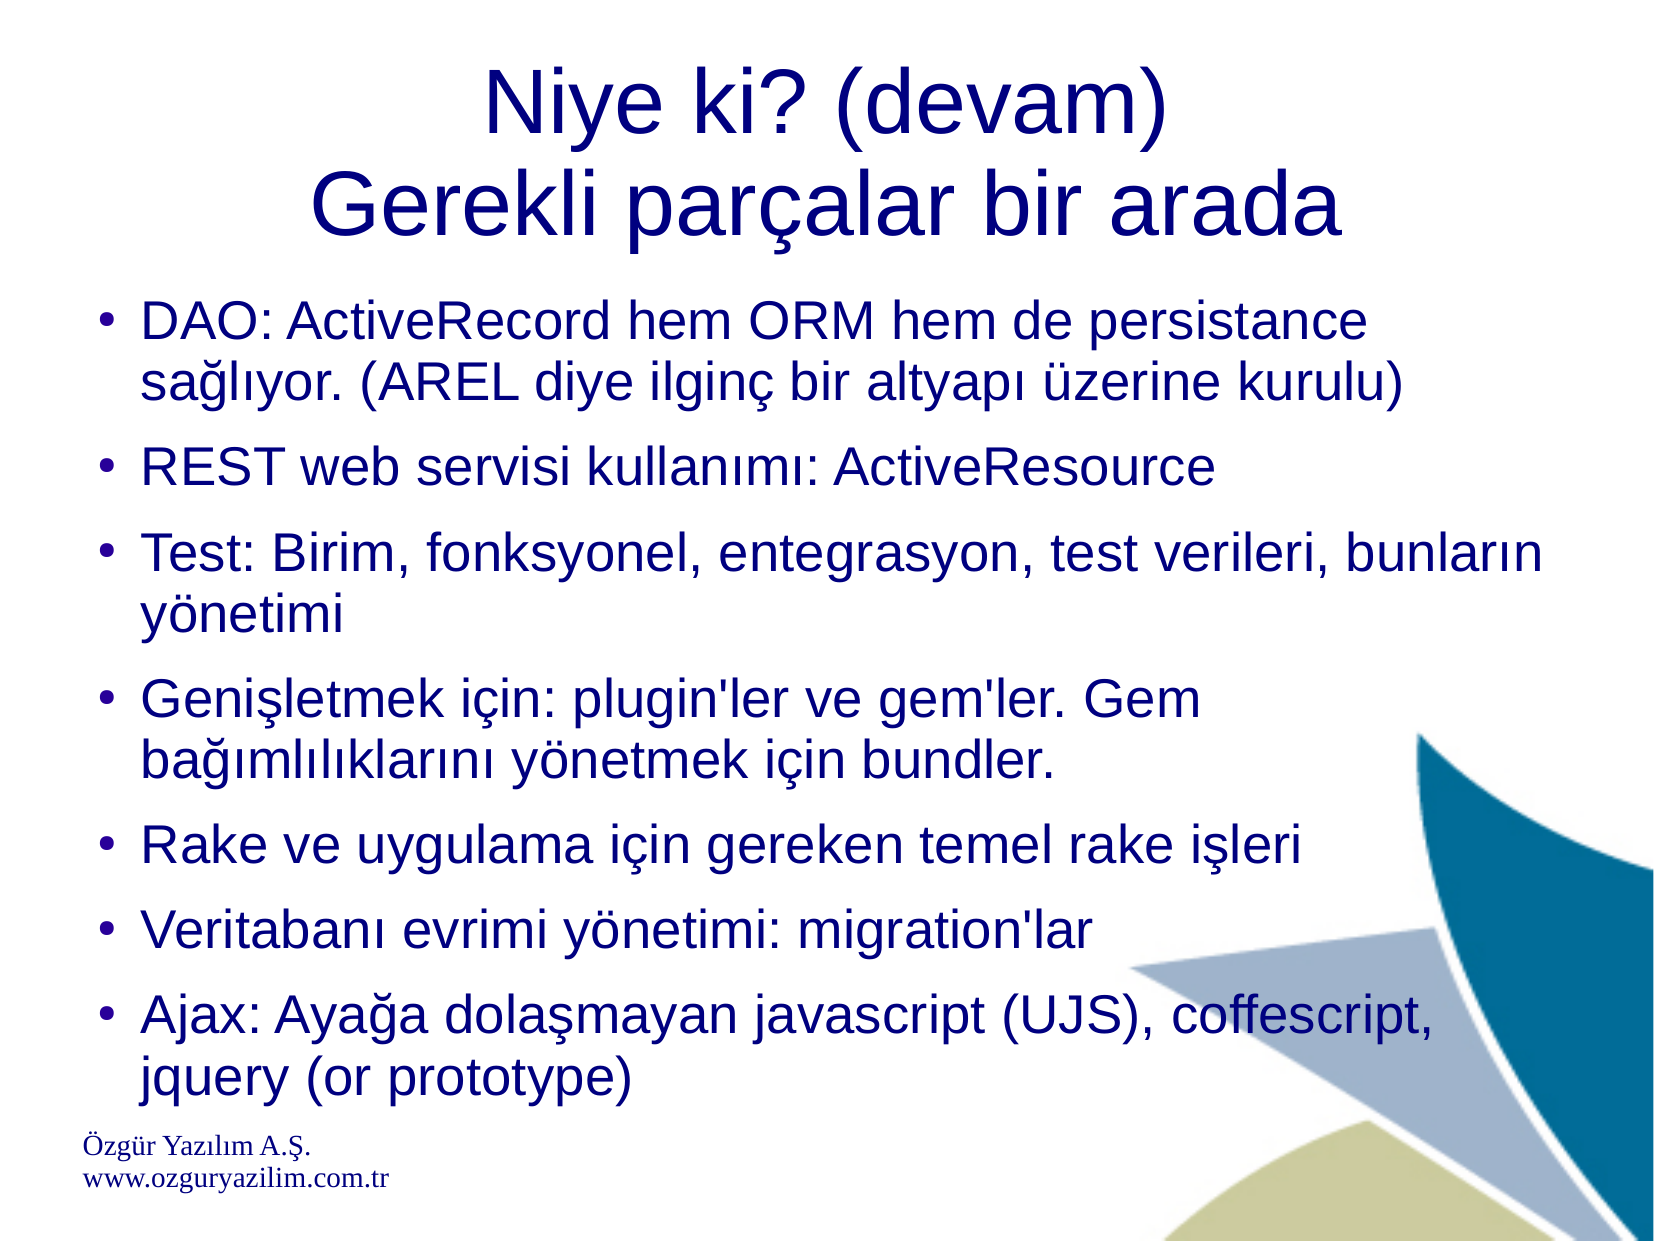

# Niye ki? (devam) Gerekli parçalar bir arada
DAO: ActiveRecord hem ORM hem de persistance sağlıyor. (AREL diye ilginç bir altyapı üzerine kurulu)
REST web servisi kullanımı: ActiveResource
Test: Birim, fonksyonel, entegrasyon, test verileri, bunların yönetimi
Genişletmek için: plugin'ler ve gem'ler. Gem bağımlılıklarını yönetmek için bundler.
Rake ve uygulama için gereken temel rake işleri
Veritabanı evrimi yönetimi: migration'lar
Ajax: Ayağa dolaşmayan javascript (UJS), coffescript, jquery (or prototype)